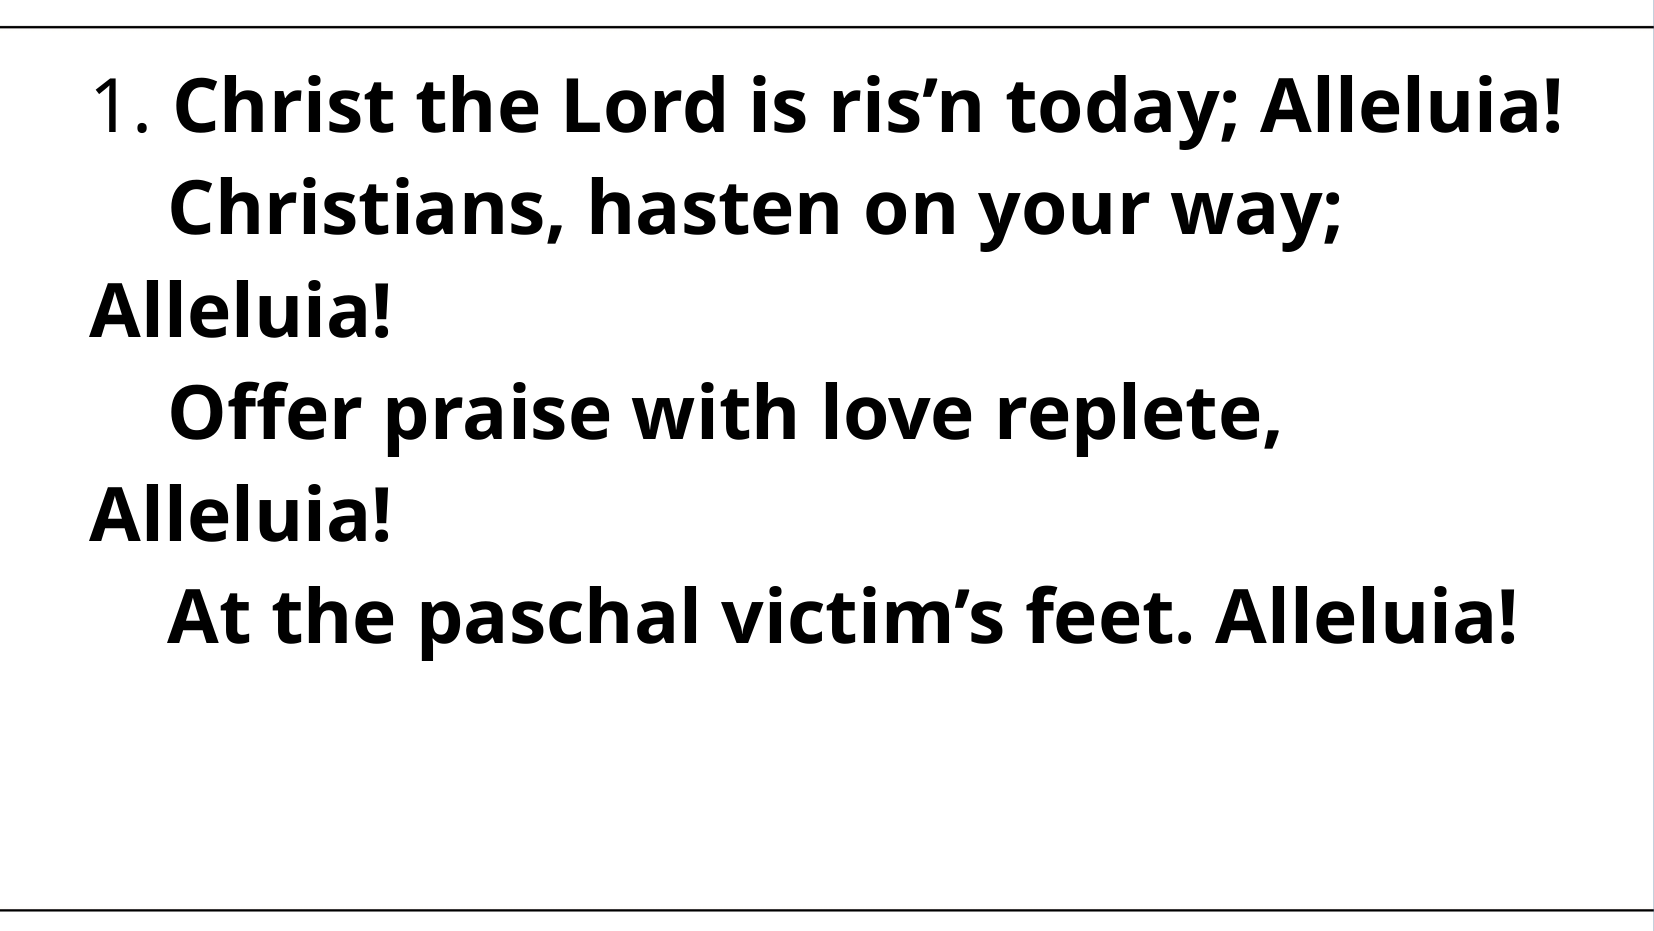

1. Christ the Lord is ris’n today; Alleluia!
 Christians, hasten on your way; Alleluia!
 Offer praise with love replete, Alleluia!
 At the paschal victim’s feet. Alleluia!